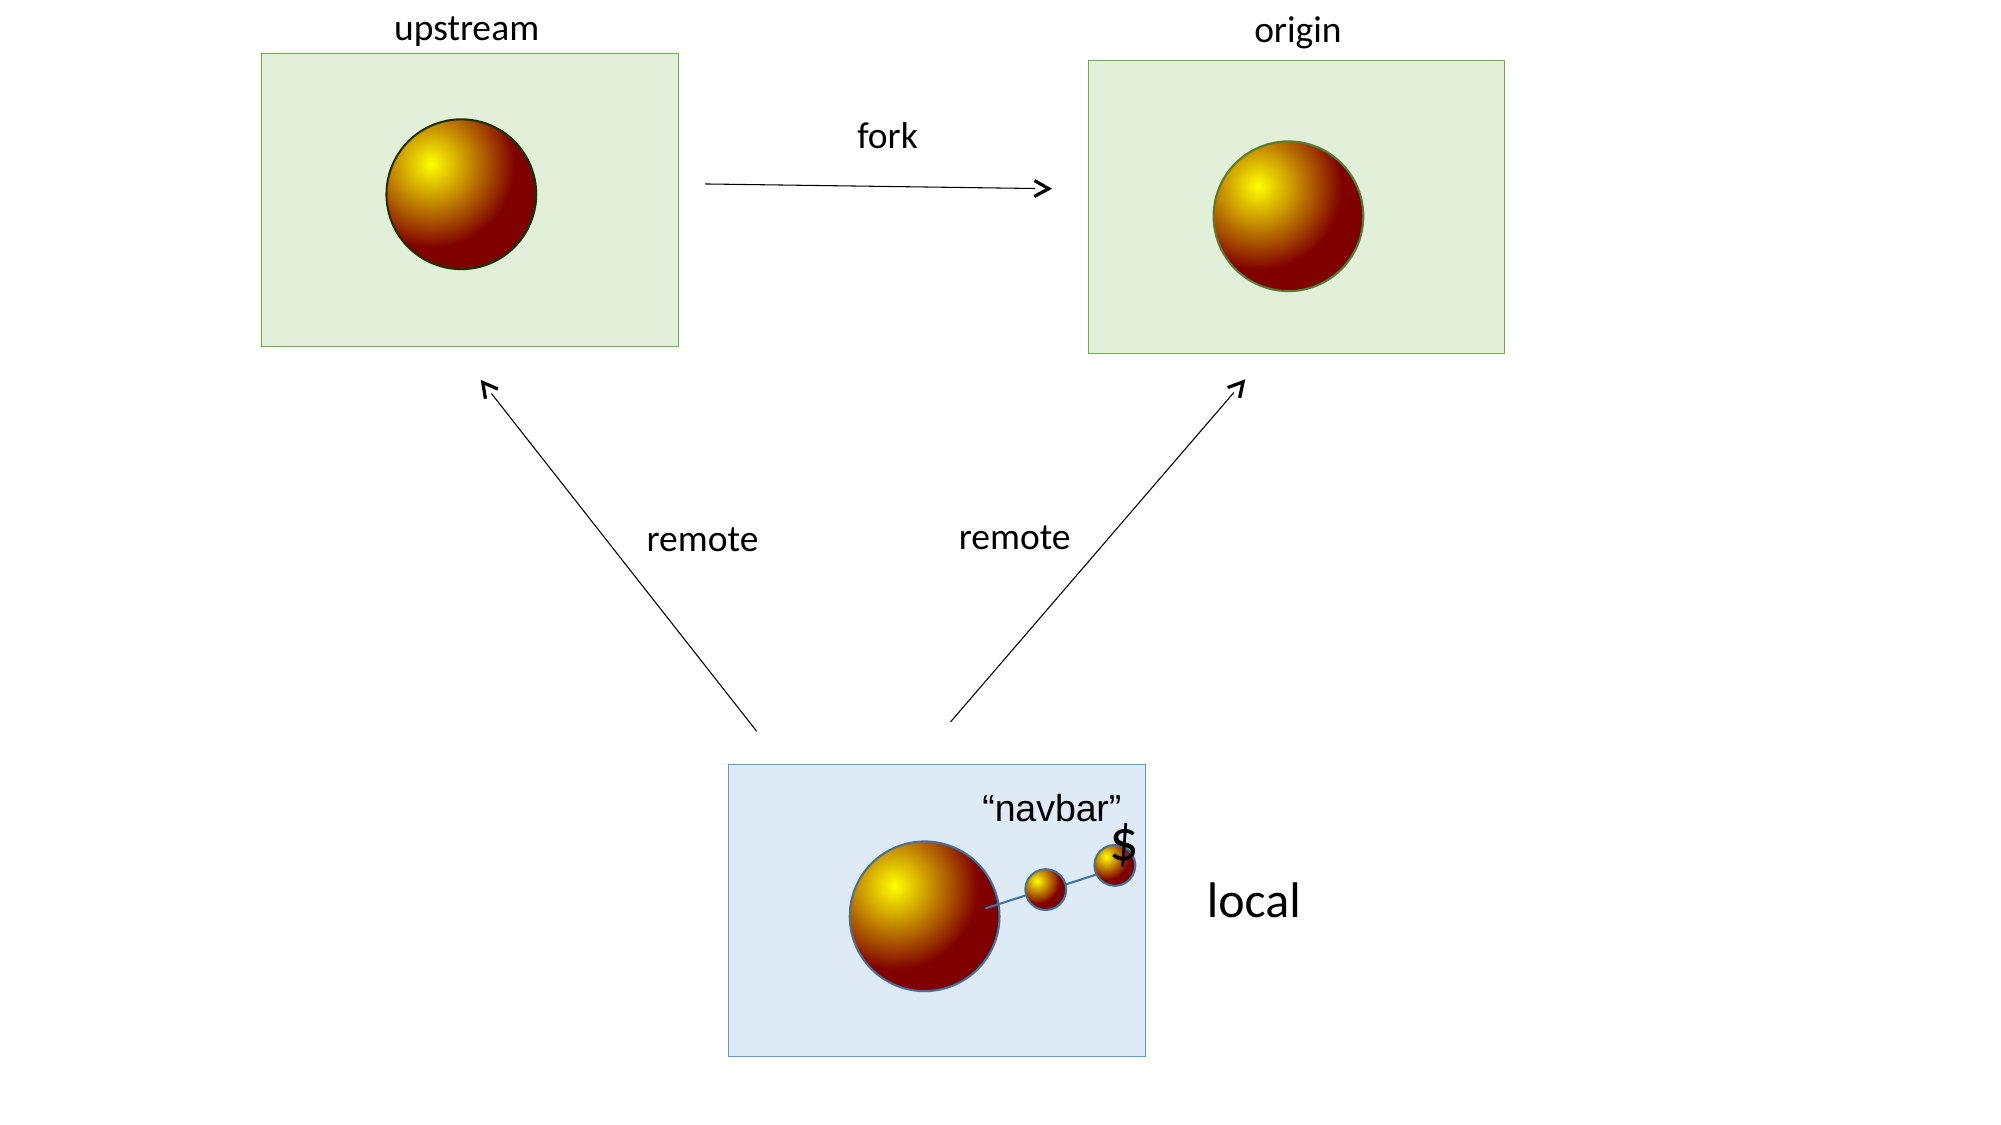

upstream
origin
fork
remote
remote
“navbar”
$
local